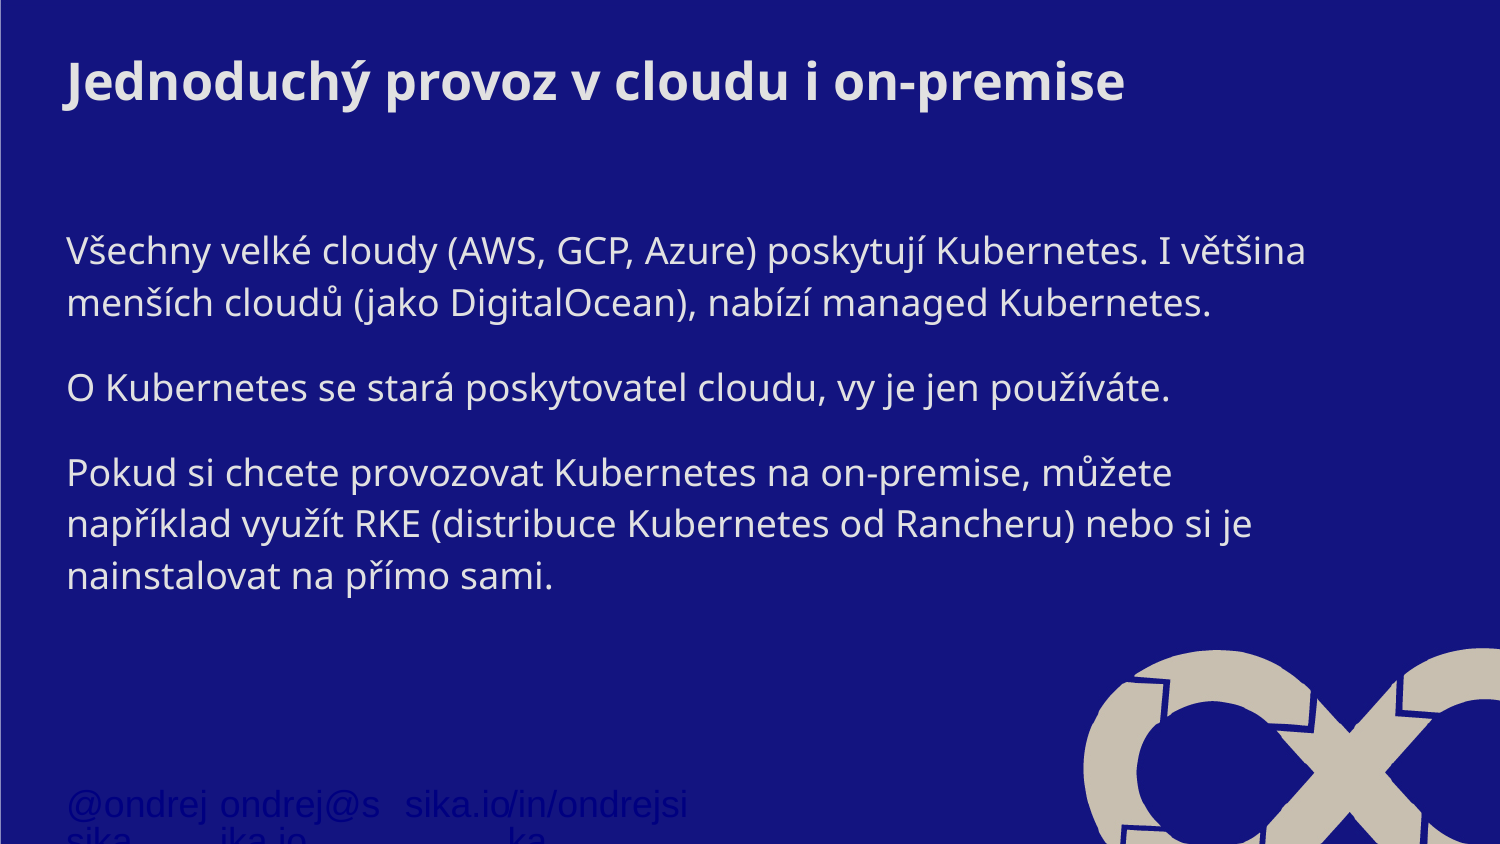

# Jednoduchý provoz v cloudu i on-premise
Všechny velké cloudy (AWS, GCP, Azure) poskytují Kubernetes. I většina menších cloudů (jako DigitalOcean), nabízí managed Kubernetes.
O Kubernetes se stará poskytovatel cloudu, vy je jen používáte.
Pokud si chcete provozovat Kubernetes na on-premise, můžete například využít RKE (distribuce Kubernetes od Rancheru) nebo si je nainstalovat na přímo sami.